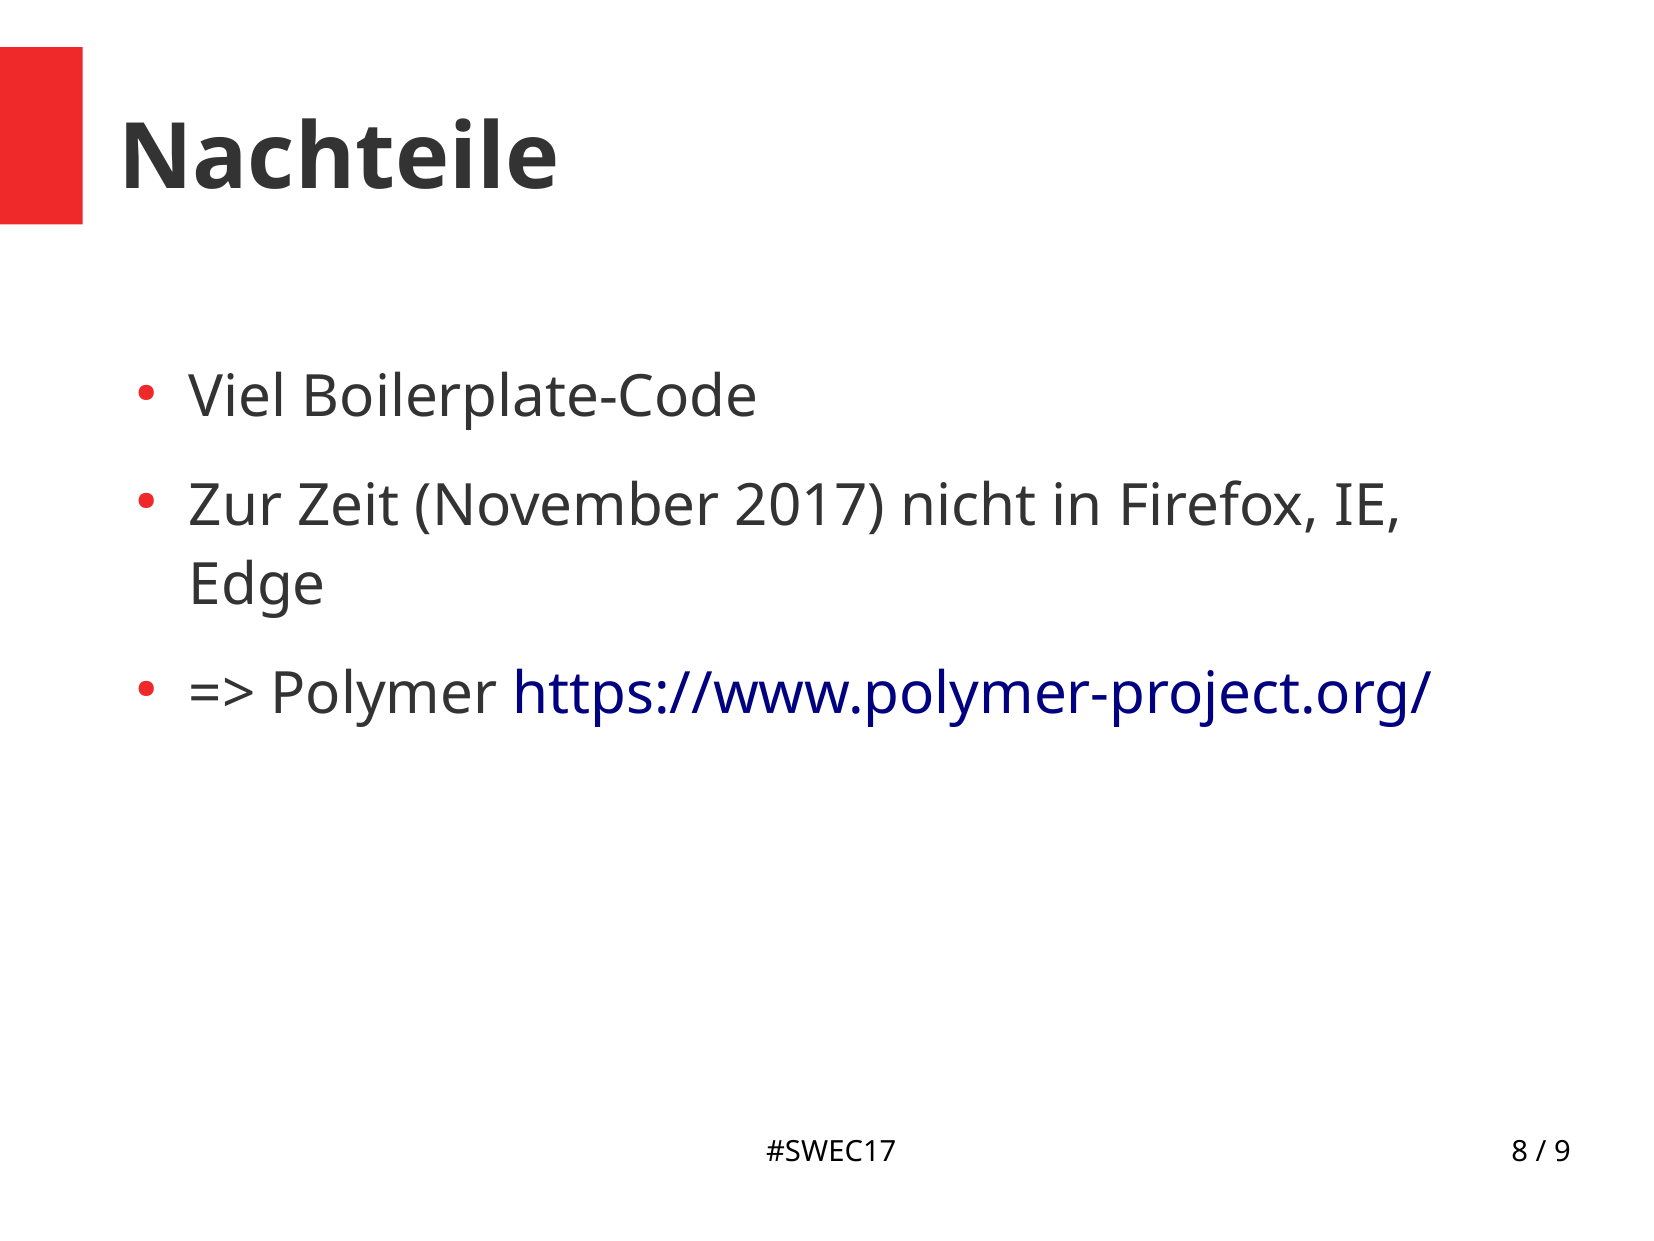

# Nachteile
Viel Boilerplate-Code
Zur Zeit (November 2017) nicht in Firefox, IE, Edge
=> Polymer https://www.polymer-project.org/
8